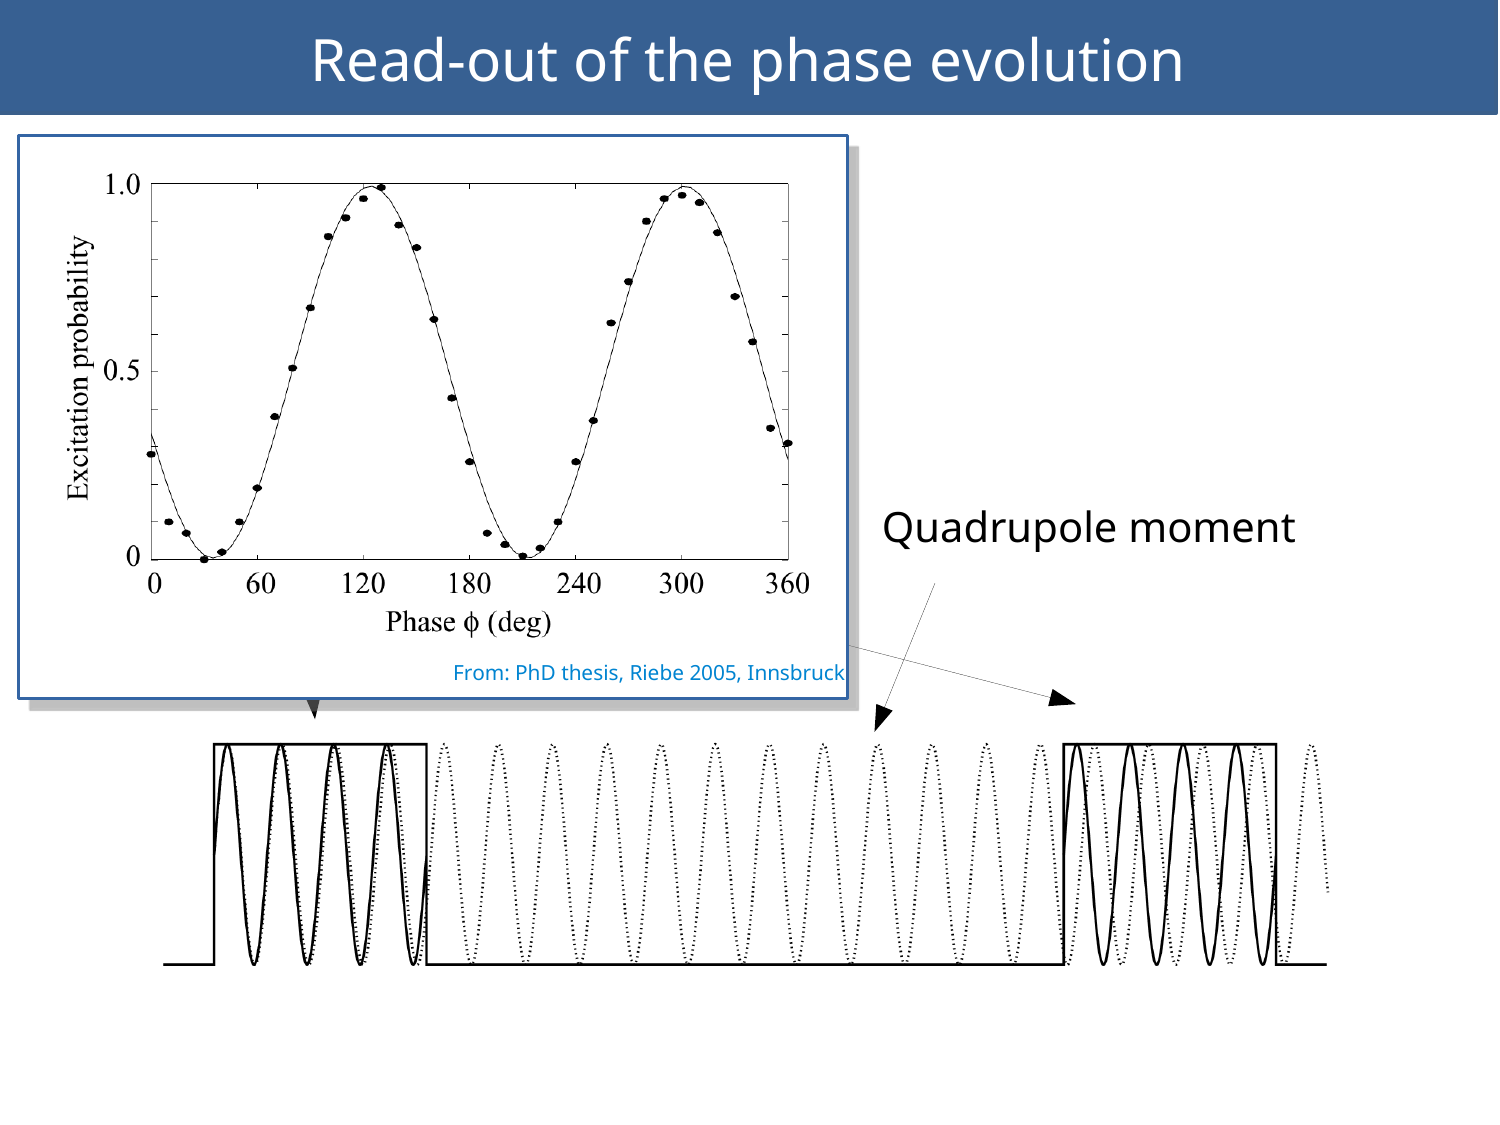

Read-out of the phase evolution
From: PhD thesis, Riebe 2005, Innsbruck
eiwt
+
=
p/2-pulses
Quadrupole moment